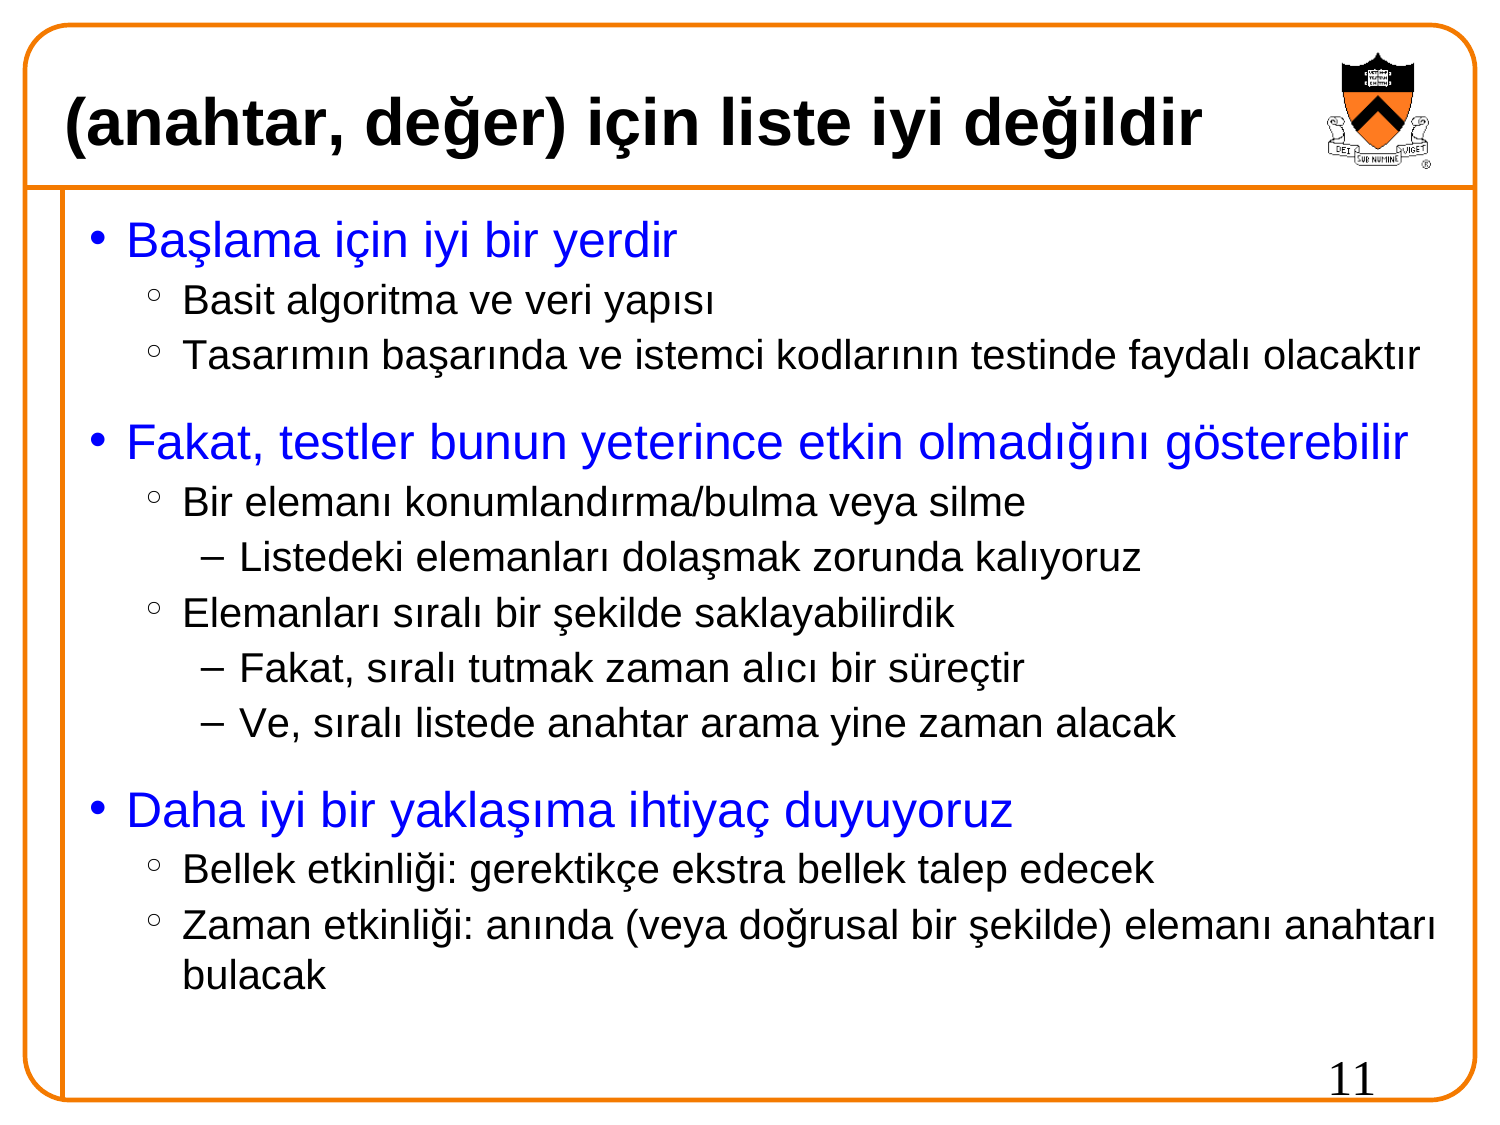

# (anahtar, değer) için liste iyi değildir
Başlama için iyi bir yerdir
Basit algoritma ve veri yapısı
Tasarımın başarında ve istemci kodlarının testinde faydalı olacaktır
Fakat, testler bunun yeterince etkin olmadığını gösterebilir
Bir elemanı konumlandırma/bulma veya silme
Listedeki elemanları dolaşmak zorunda kalıyoruz
Elemanları sıralı bir şekilde saklayabilirdik
Fakat, sıralı tutmak zaman alıcı bir süreçtir
Ve, sıralı listede anahtar arama yine zaman alacak
Daha iyi bir yaklaşıma ihtiyaç duyuyoruz
Bellek etkinliği: gerektikçe ekstra bellek talep edecek
Zaman etkinliği: anında (veya doğrusal bir şekilde) elemanı anahtarı bulacak
11